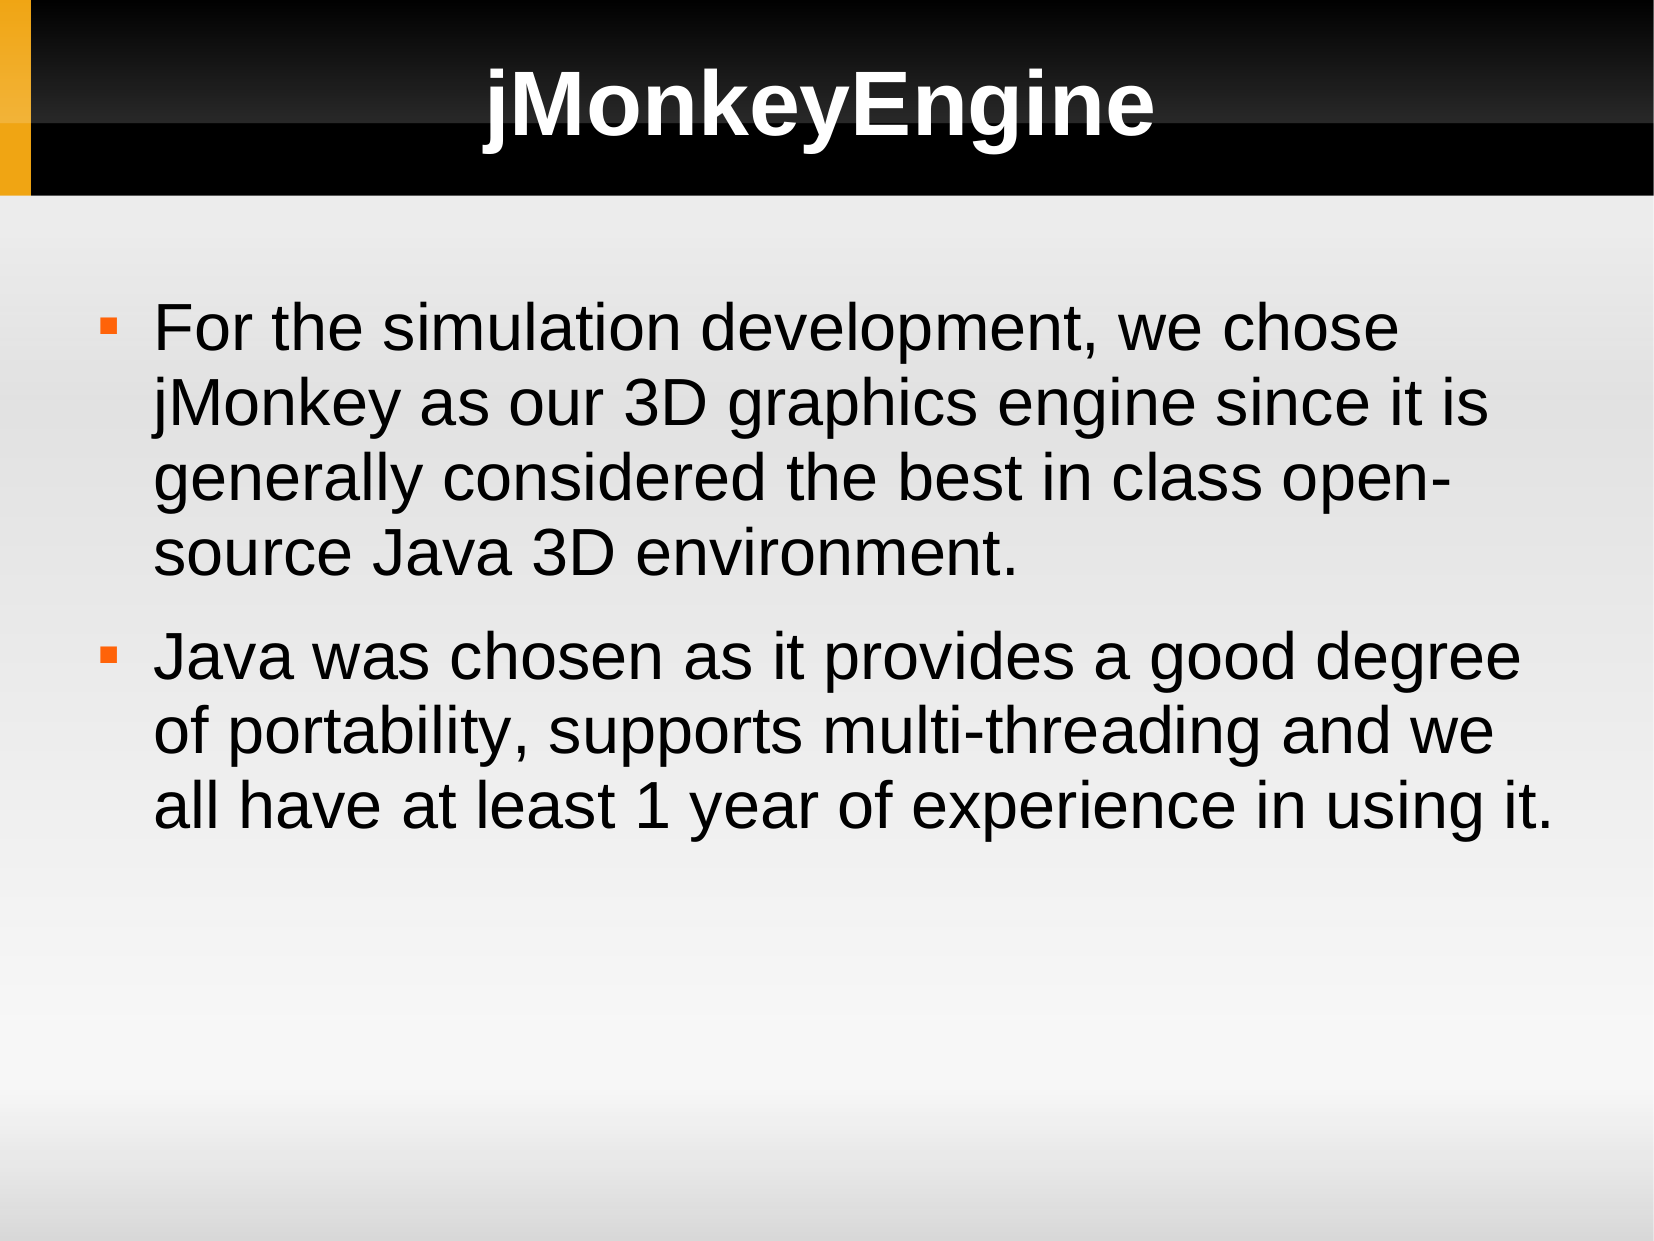

# jMonkeyEngine
For the simulation development, we chose jMonkey as our 3D graphics engine since it is generally considered the best in class open-source Java 3D environment.
Java was chosen as it provides a good degree of portability, supports multi-threading and we all have at least 1 year of experience in using it.